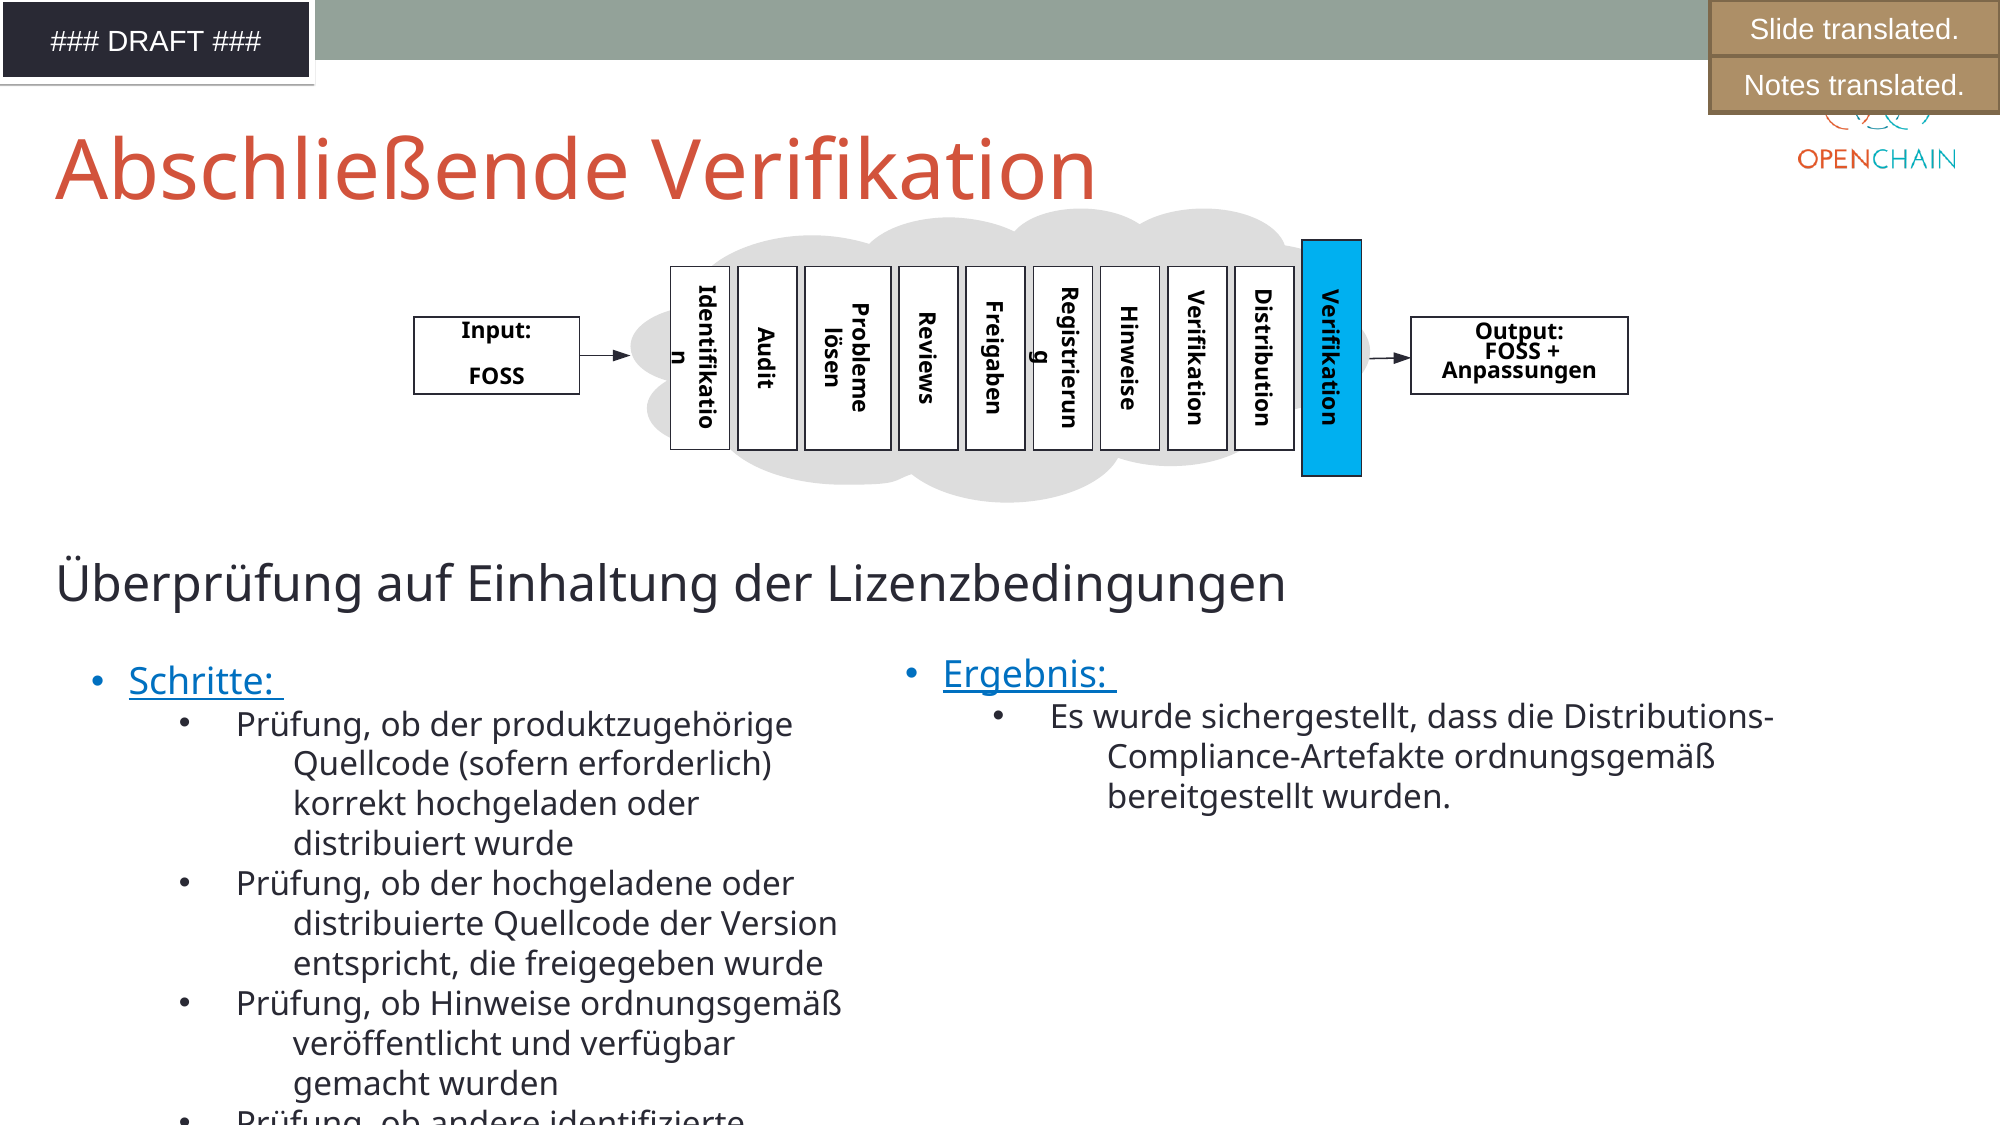

GFX translated.
GFX translated.
GFX translated.
Slide translated.
Notes translated.
Abschließende Verifikation
Probleme lösen
Input:
FOSS
Output:
 FOSS + Anpassungen
Identifikation
Verifikation
Audit
Reviews
Freigaben
Registrierung
Hinweise
Verifikation
Distribution
Überprüfung auf Einhaltung der Lizenzbedingungen
Ergebnis:
Es wurde sichergestellt, dass die Distributions-Compliance-Artefakte ordnungsgemäß bereitgestellt wurden.
Schritte:
Prüfung, ob der produktzugehörige Quellcode (sofern erforderlich) korrekt hochgeladen oder distribuiert wurde
Prüfung, ob der hochgeladene oder distribuierte Quellcode der Version entspricht, die freigegeben wurde
Prüfung, ob Hinweise ordnungsgemäß veröffentlicht und verfügbar gemacht wurden
Prüfung, ob andere identifizierte Verpflichtungen erfüllt sind